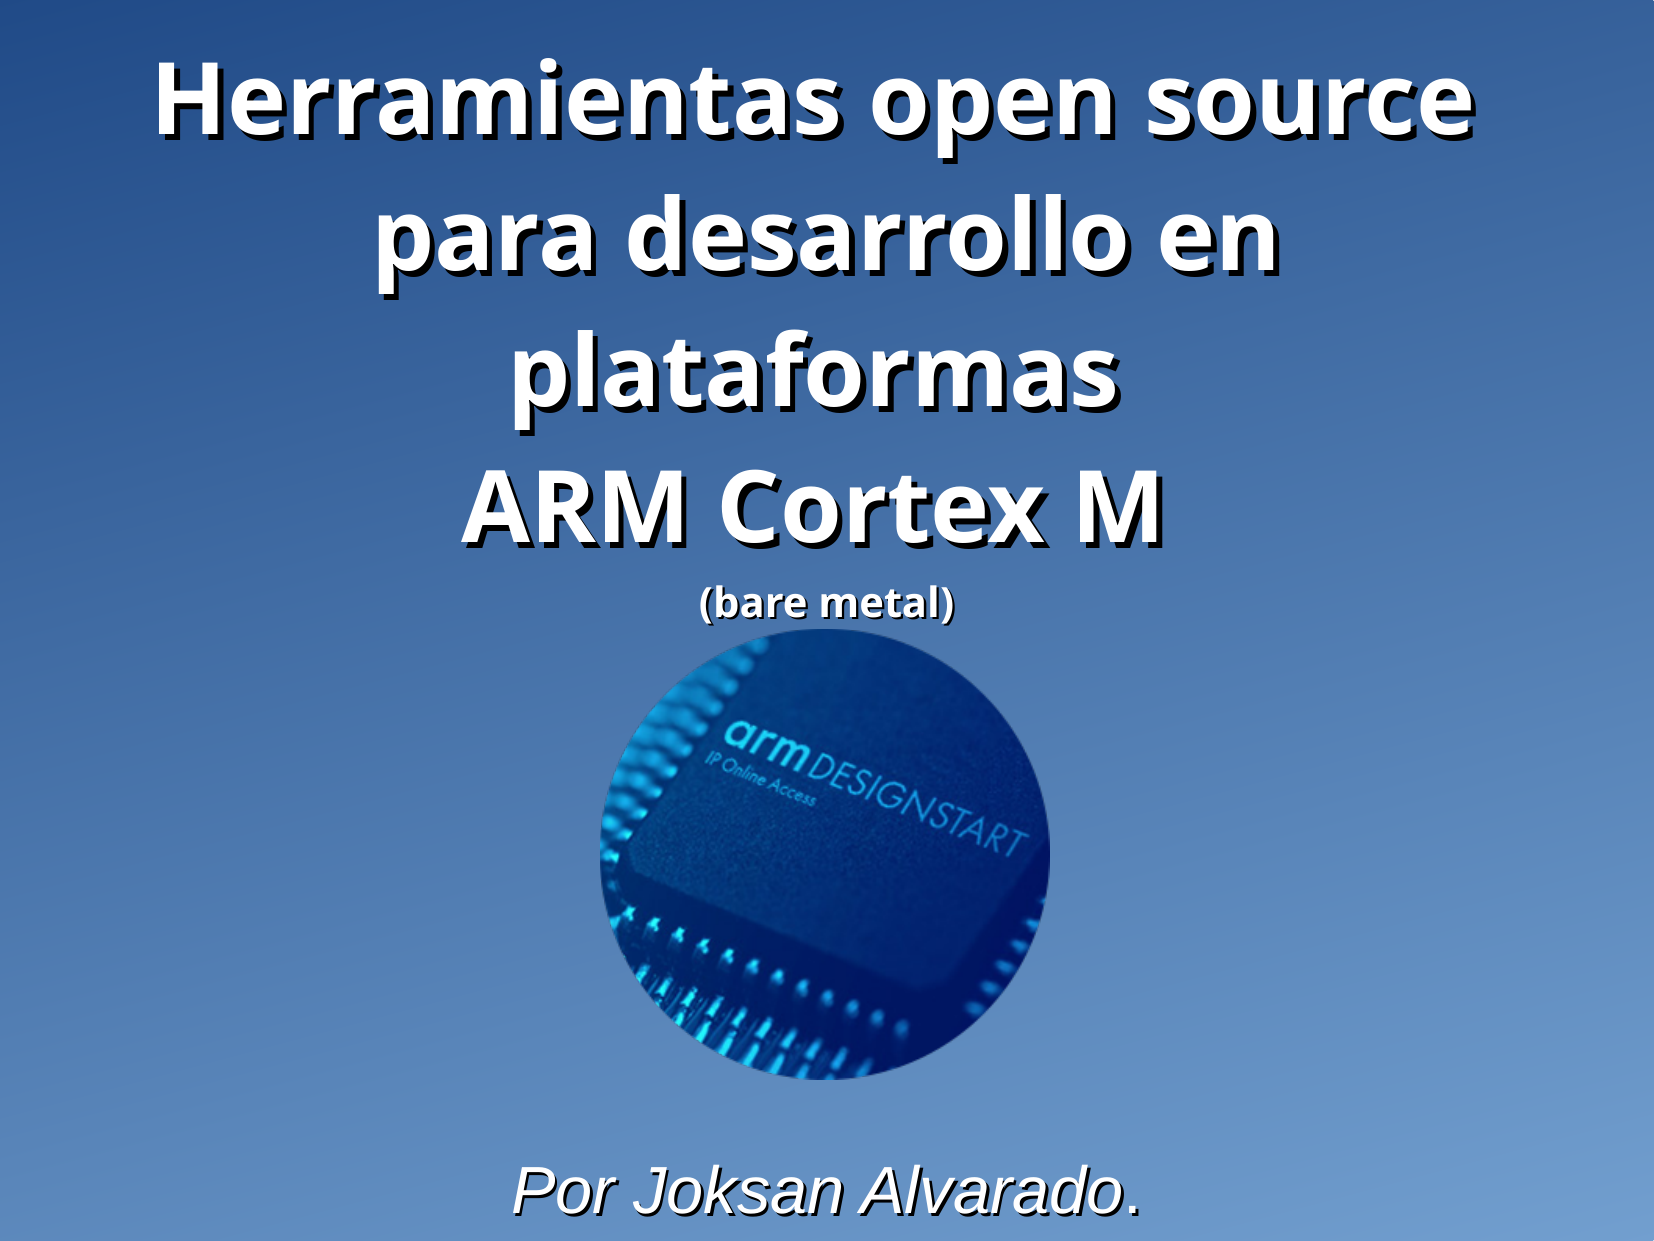

Herramientas open source
para desarrollo en plataformas
ARM Cortex M
(bare metal)
Por Joksan Alvarado.